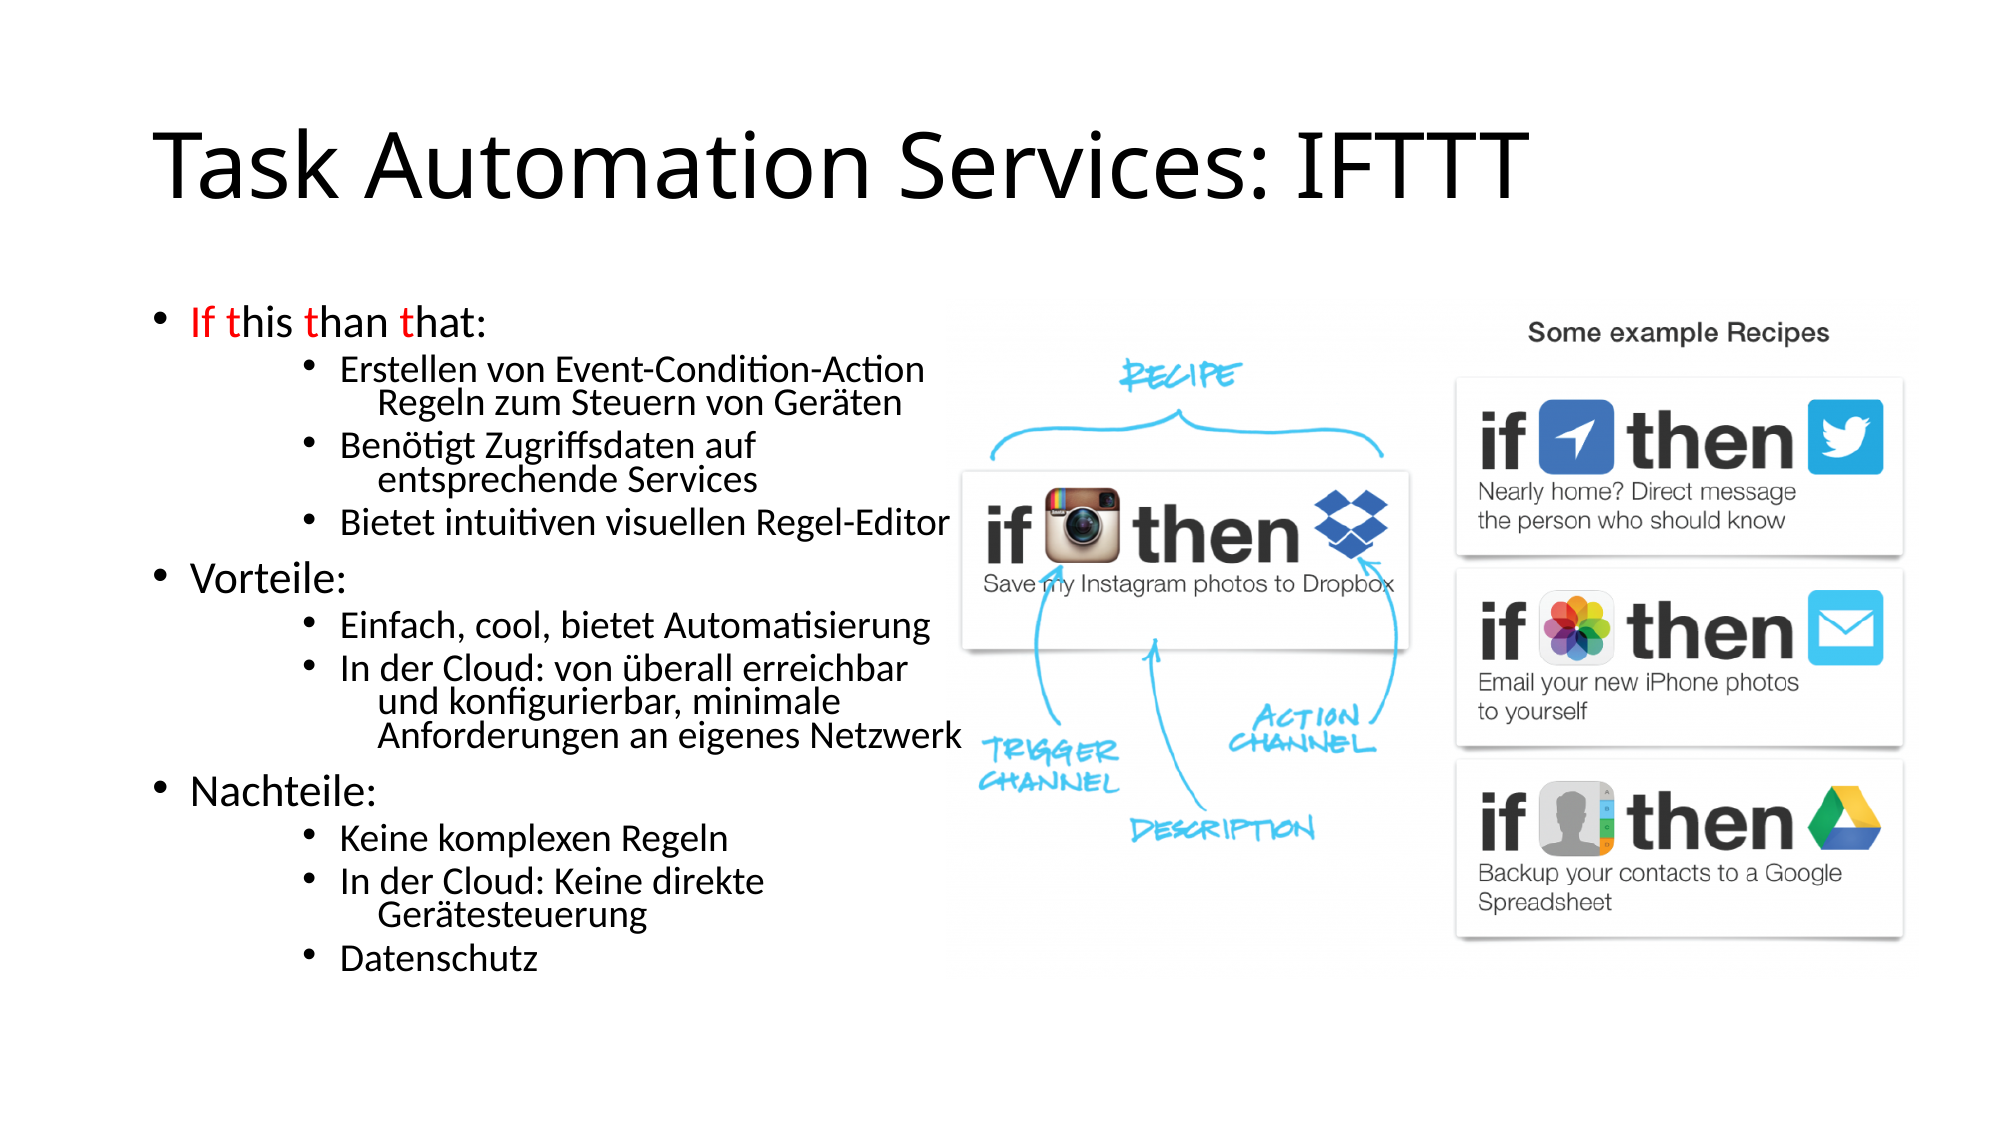

# Task Automation Services: IFTTT
If this than that:
Erstellen von Event-Condition-Action Regeln zum Steuern von Geräten
Benötigt Zugriffsdaten auf entsprechende Services
Bietet intuitiven visuellen Regel-Editor
Vorteile:
Einfach, cool, bietet Automatisierung
In der Cloud: von überall erreichbar und konfigurierbar, minimale Anforderungen an eigenes Netzwerk
Nachteile:
Keine komplexen Regeln
In der Cloud: Keine direkte Gerätesteuerung
Datenschutz